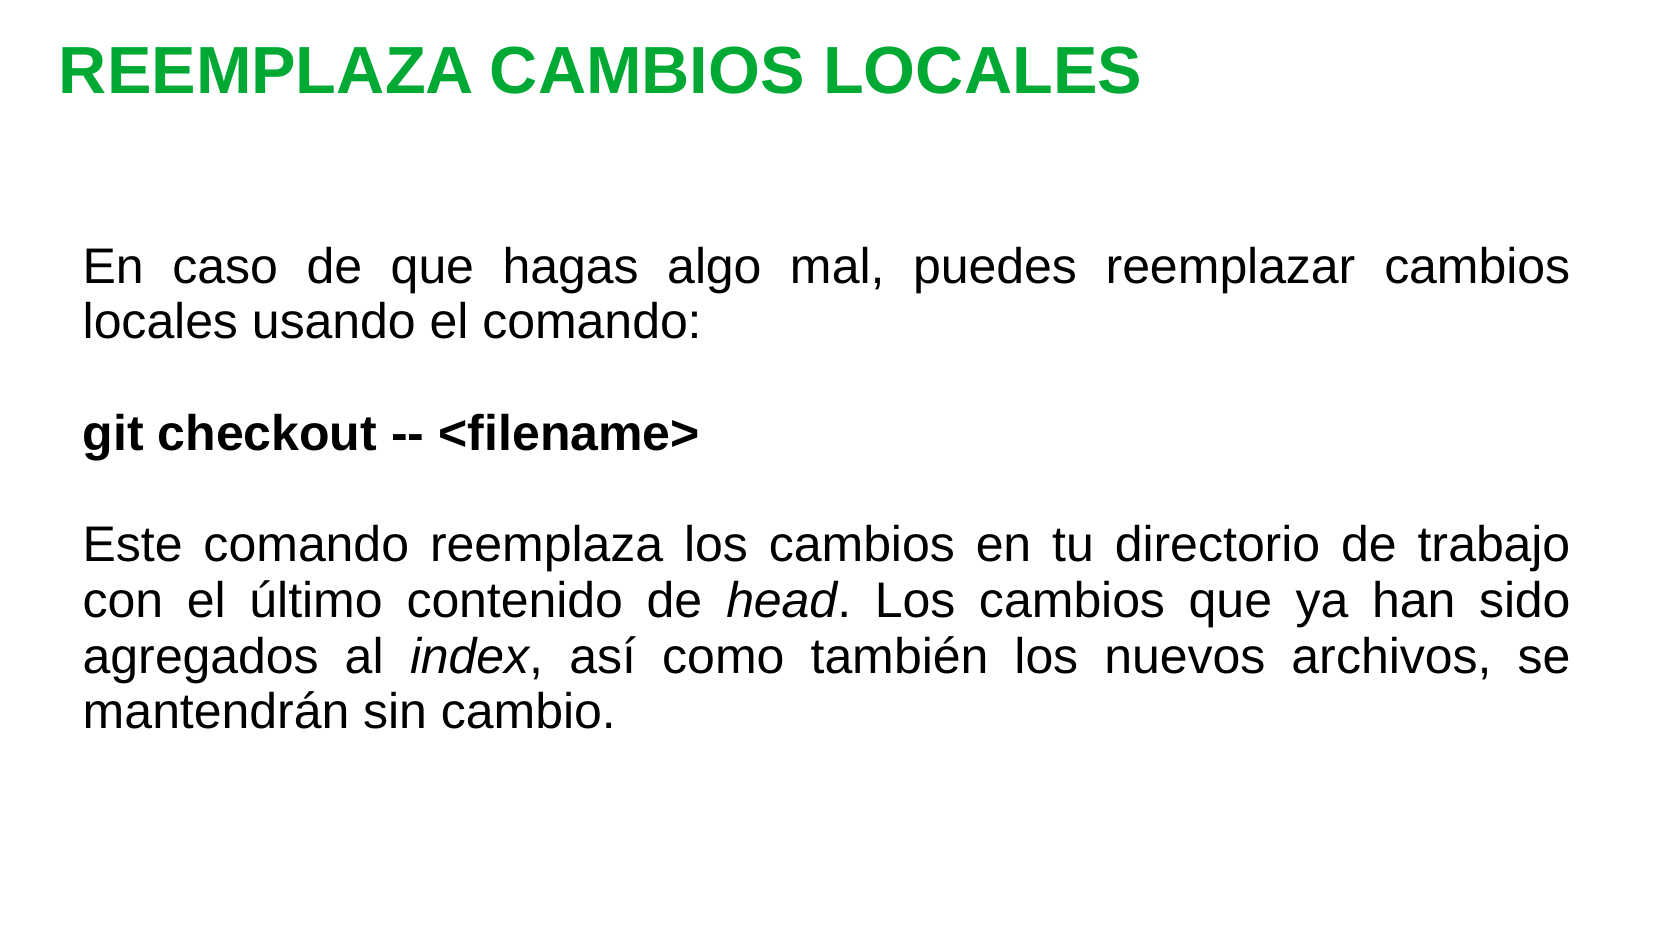

REEMPLAZA CAMBIOS LOCALES
# En caso de que hagas algo mal, puedes reemplazar cambios locales usando el comando:
git checkout -- <filename>
Este comando reemplaza los cambios en tu directorio de trabajo con el último contenido de head. Los cambios que ya han sido agregados al index, así como también los nuevos archivos, se mantendrán sin cambio.